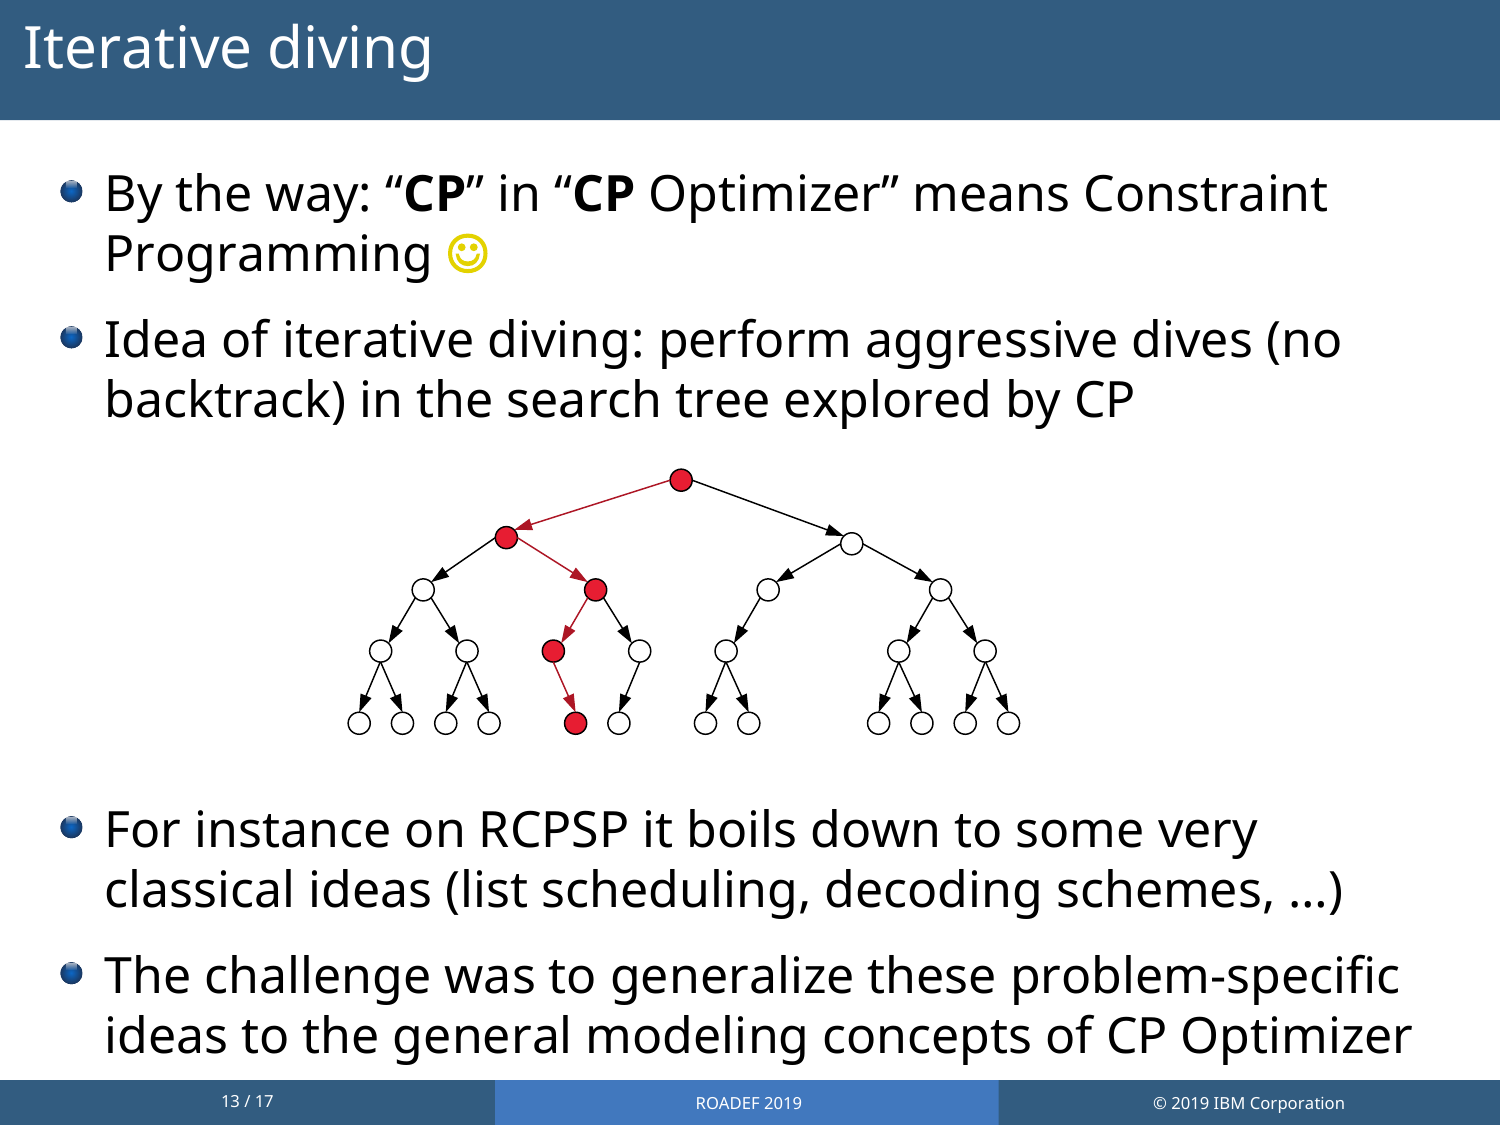

# Iterative diving
By the way: “CP” in “CP Optimizer” means Constraint Programming 
Idea of iterative diving: perform aggressive dives (no backtrack) in the search tree explored by CP
For instance on RCPSP it boils down to some very classical ideas (list scheduling, decoding schemes, …)
The challenge was to generalize these problem-specific ideas to the general modeling concepts of CP Optimizer